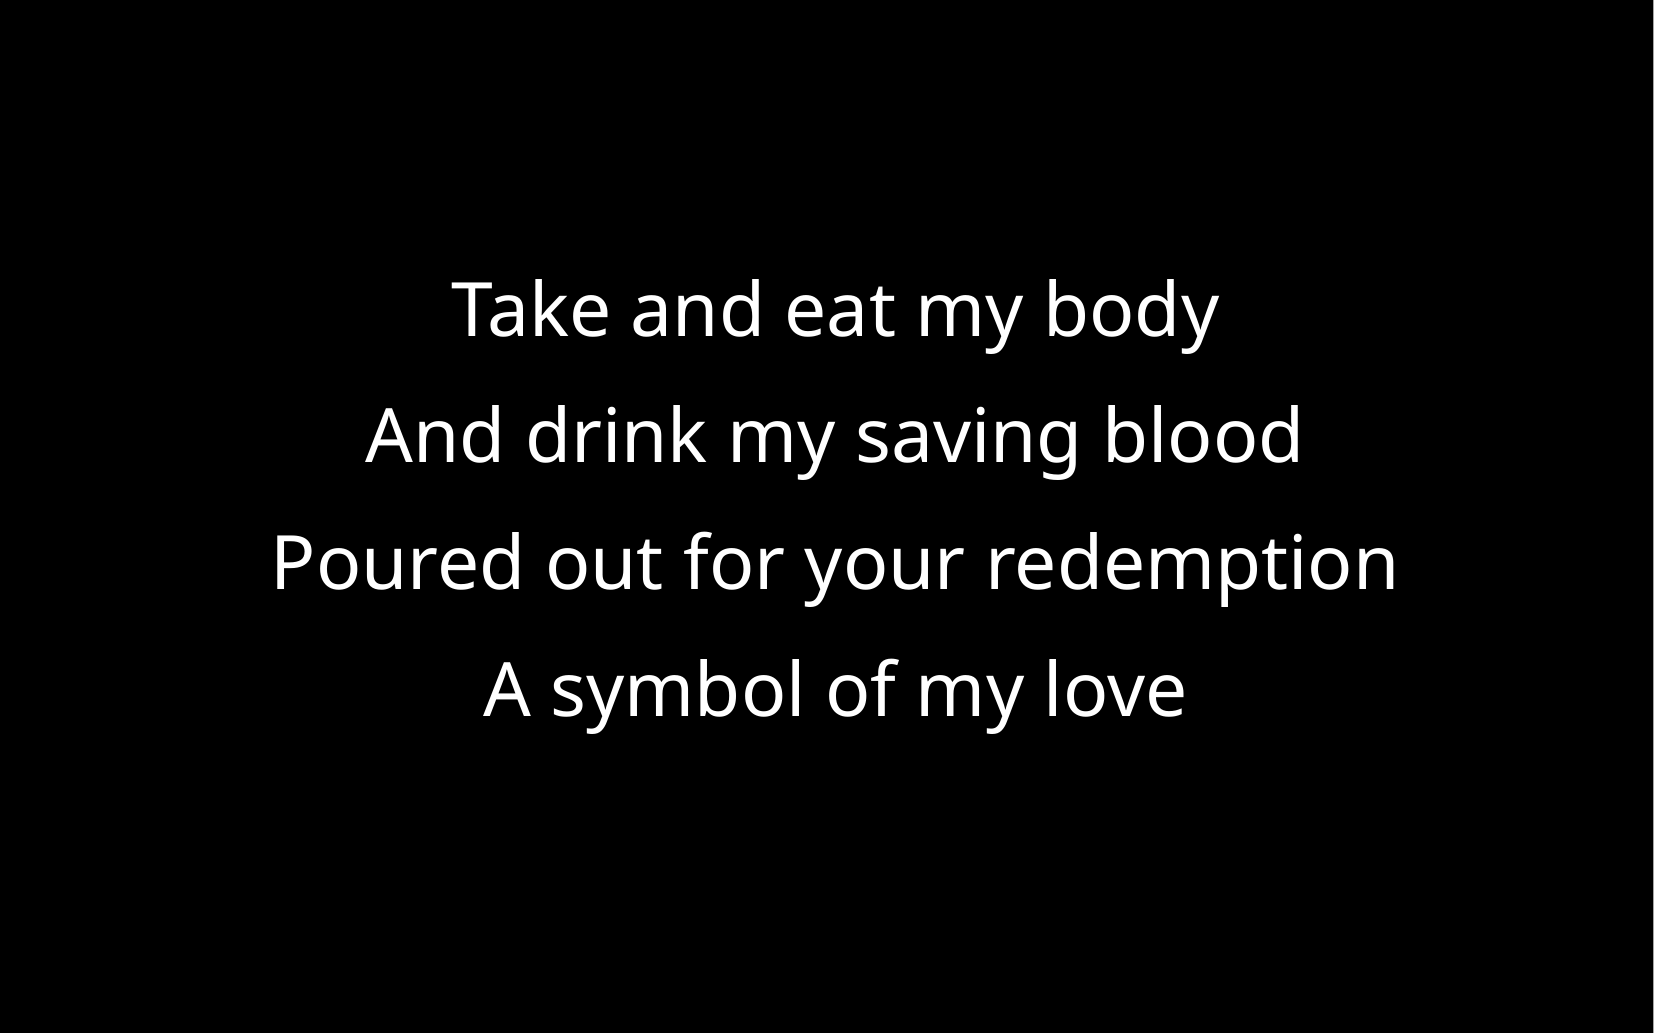

#
Take and eat my body
And drink my saving blood
Poured out for your redemption
A symbol of my love